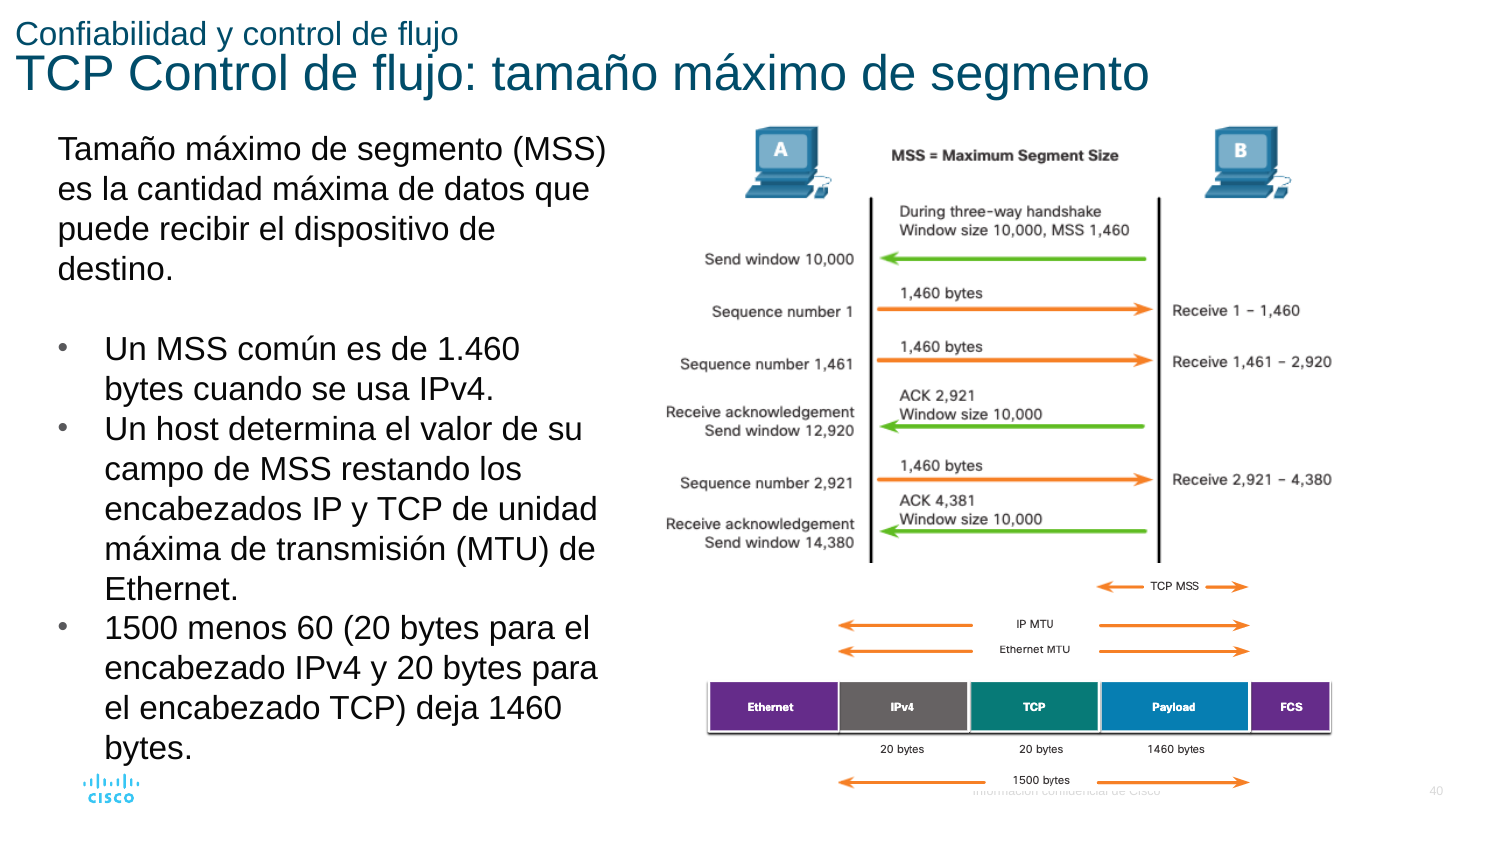

# Confiabilidad y control de flujo TCP Control de flujo: tamaño máximo de segmento
Tamaño máximo de segmento (MSS) es la cantidad máxima de datos que puede recibir el dispositivo de destino.
Un MSS común es de 1.460 bytes cuando se usa IPv4.
Un host determina el valor de su campo de MSS restando los encabezados IP y TCP de unidad máxima de transmisión (MTU) de Ethernet.
1500 menos 60 (20 bytes para el encabezado IPv4 y 20 bytes para el encabezado TCP) deja 1460 bytes.